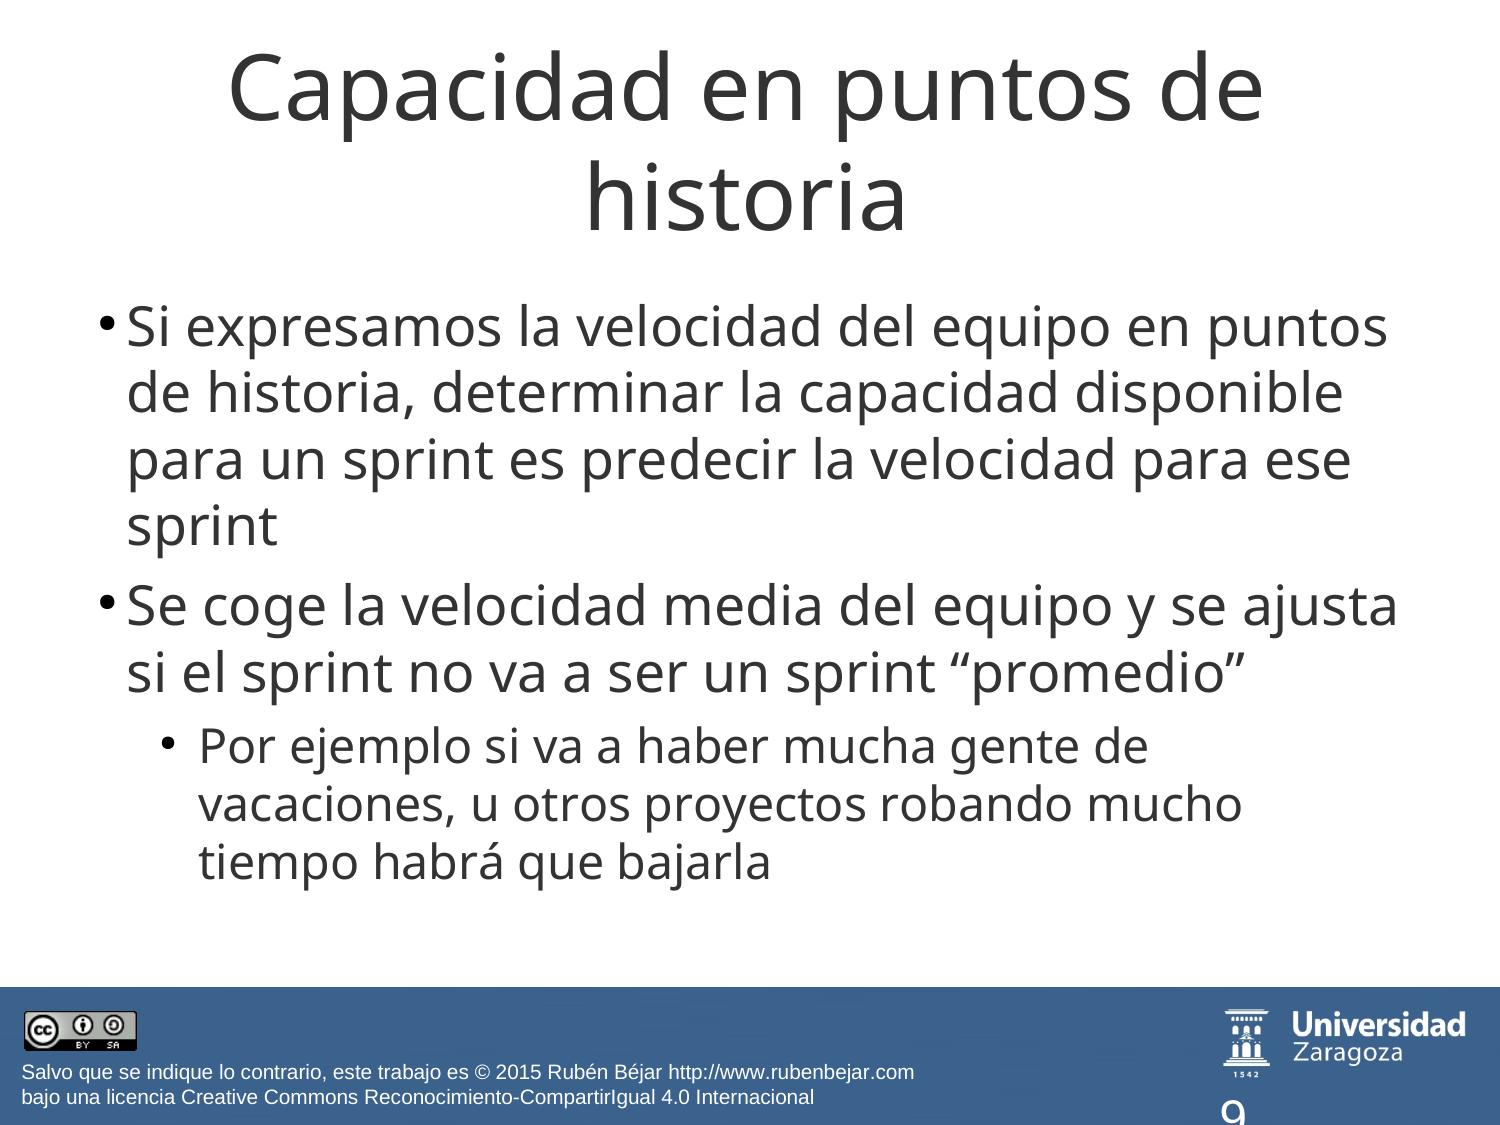

# Capacidad en puntos de historia
Si expresamos la velocidad del equipo en puntos de historia, determinar la capacidad disponible para un sprint es predecir la velocidad para ese sprint
Se coge la velocidad media del equipo y se ajusta si el sprint no va a ser un sprint “promedio”
Por ejemplo si va a haber mucha gente de vacaciones, u otros proyectos robando mucho tiempo habrá que bajarla